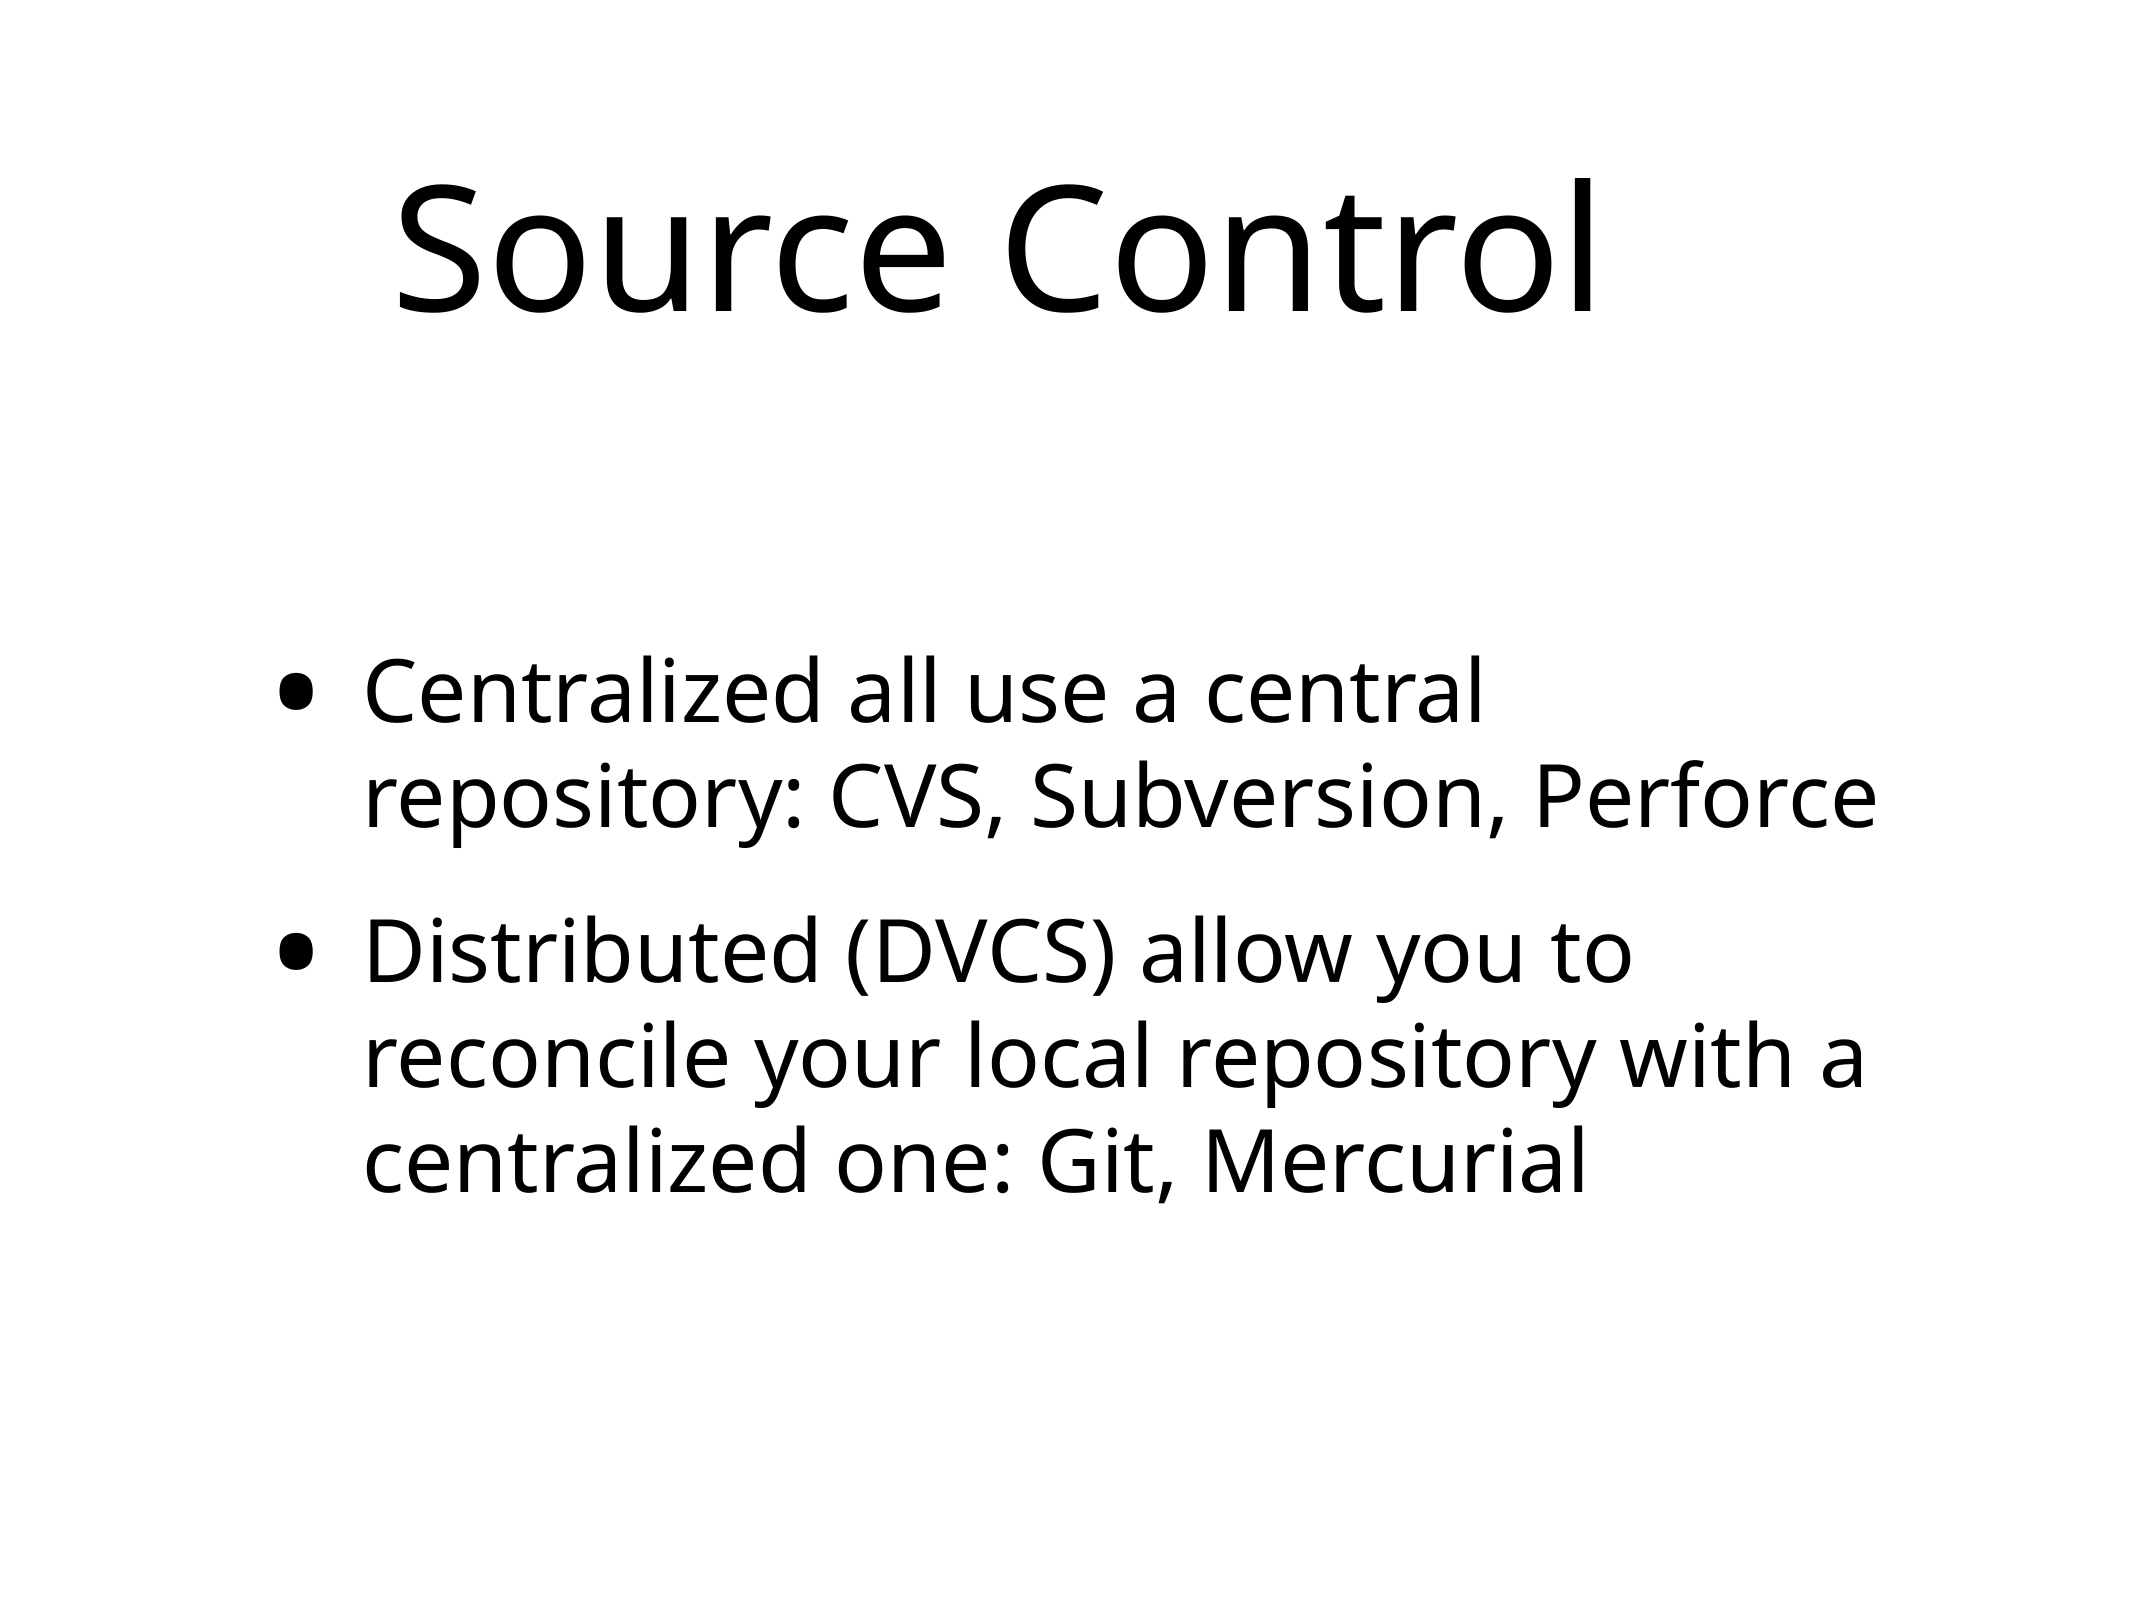

# Source Control
Centralized all use a central repository: CVS, Subversion, Perforce
Distributed (DVCS) allow you to reconcile your local repository with a centralized one: Git, Mercurial